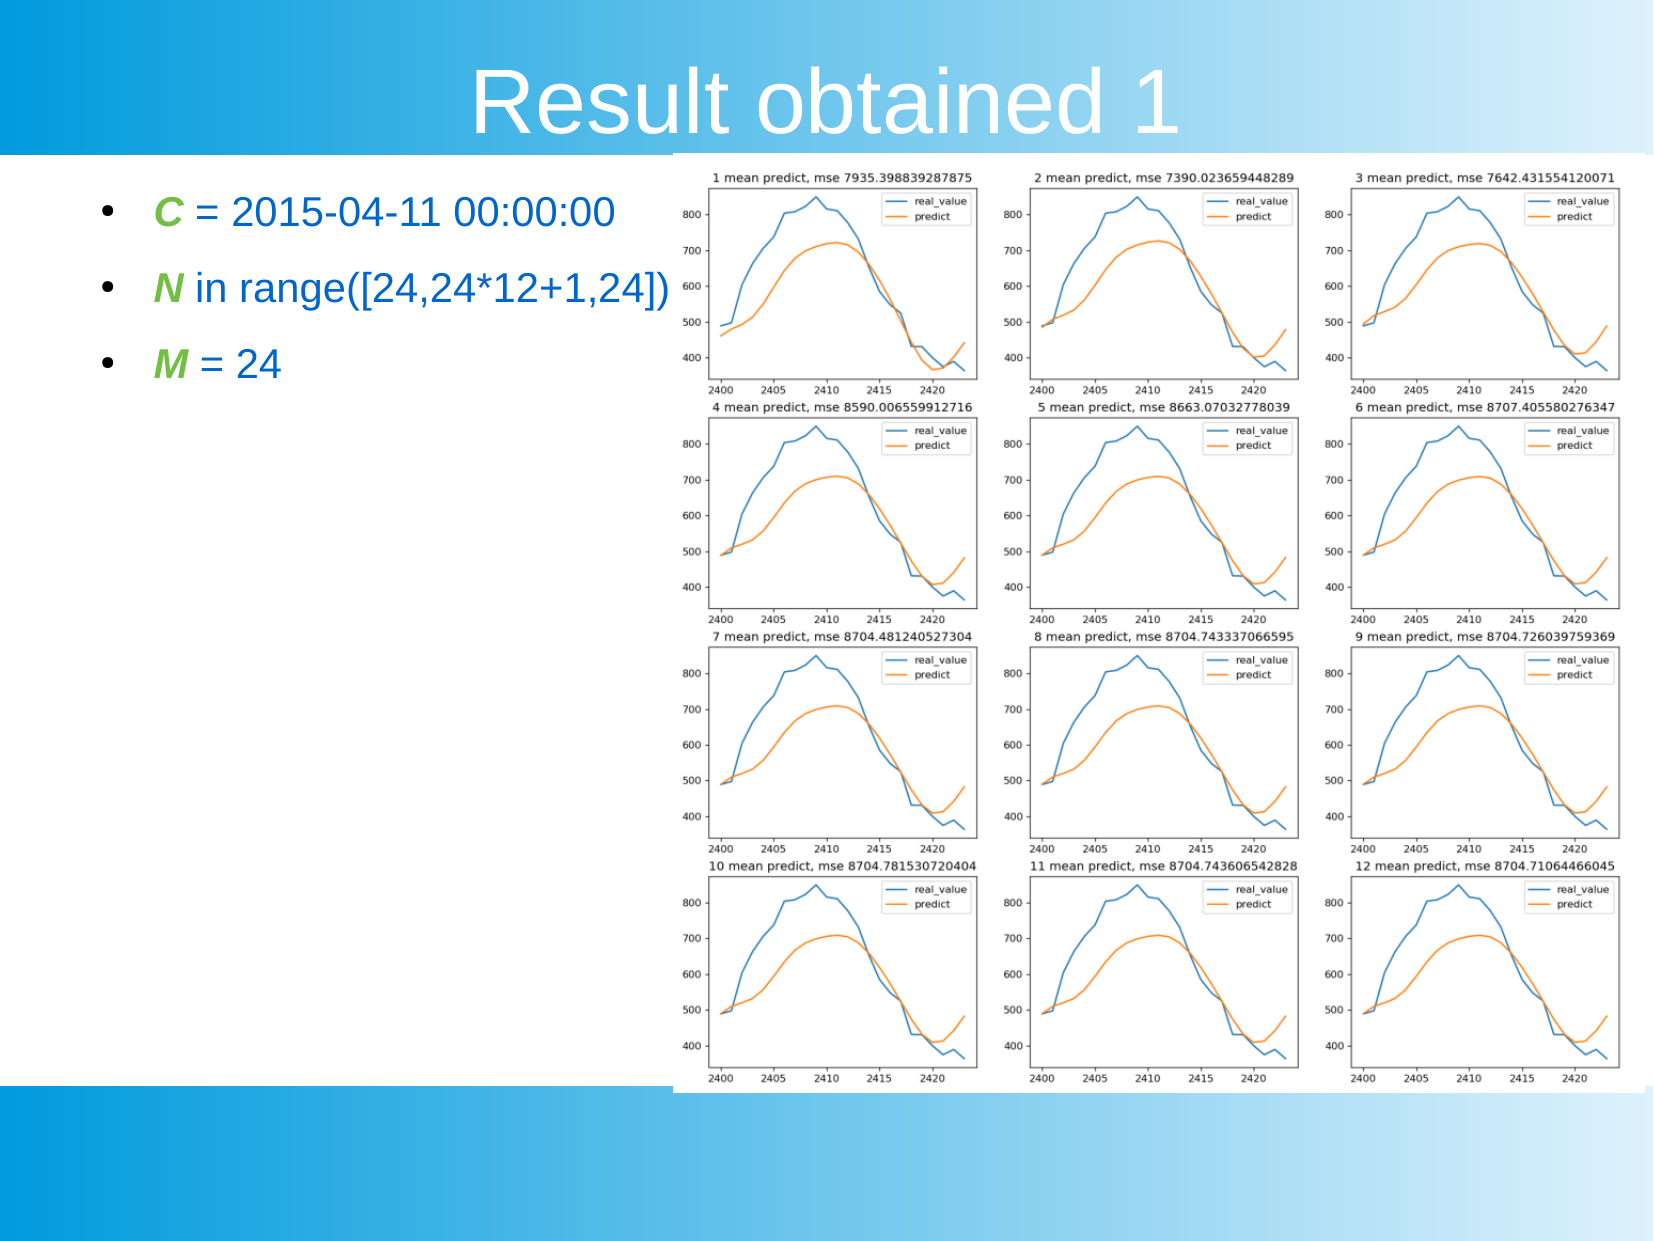

# Result obtained 1
C = 2015-04-11 00:00:00
N in range([24,24*12+1,24])
M = 24